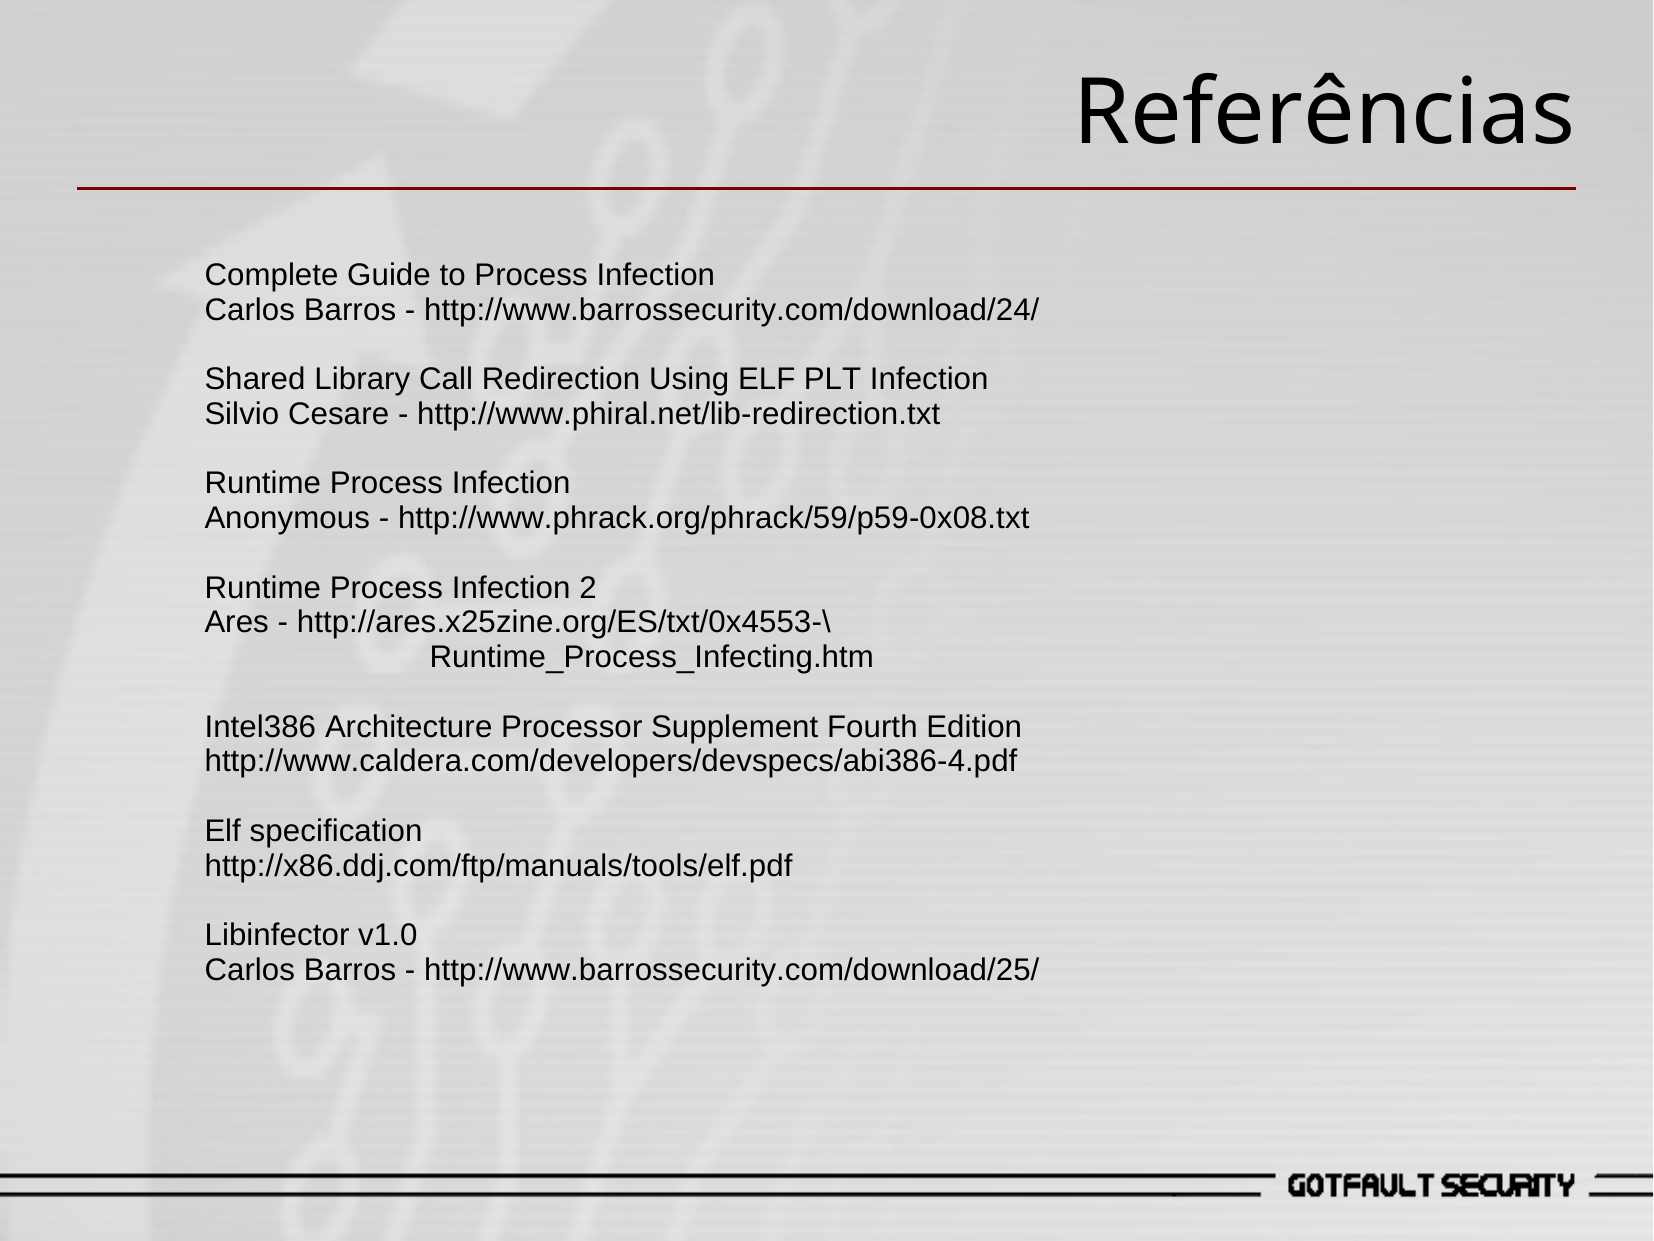

Referências
 	Complete Guide to Process Infection
	Carlos Barros - http://www.barrossecurity.com/download/24/
 	Shared Library Call Redirection Using ELF PLT Infection
	Silvio Cesare - http://www.phiral.net/lib-redirection.txt
 	Runtime Process Infection
	Anonymous - http://www.phrack.org/phrack/59/p59-0x08.txt
 	Runtime Process Infection 2
	Ares - http://ares.x25zine.org/ES/txt/0x4553-\
 				Runtime_Process_Infecting.htm
 	Intel386 Architecture Processor Supplement Fourth Edition
	http://www.caldera.com/developers/devspecs/abi386-4.pdf
 	Elf specification
	http://x86.ddj.com/ftp/manuals/tools/elf.pdf
 	Libinfector v1.0
	Carlos Barros - http://www.barrossecurity.com/download/25/